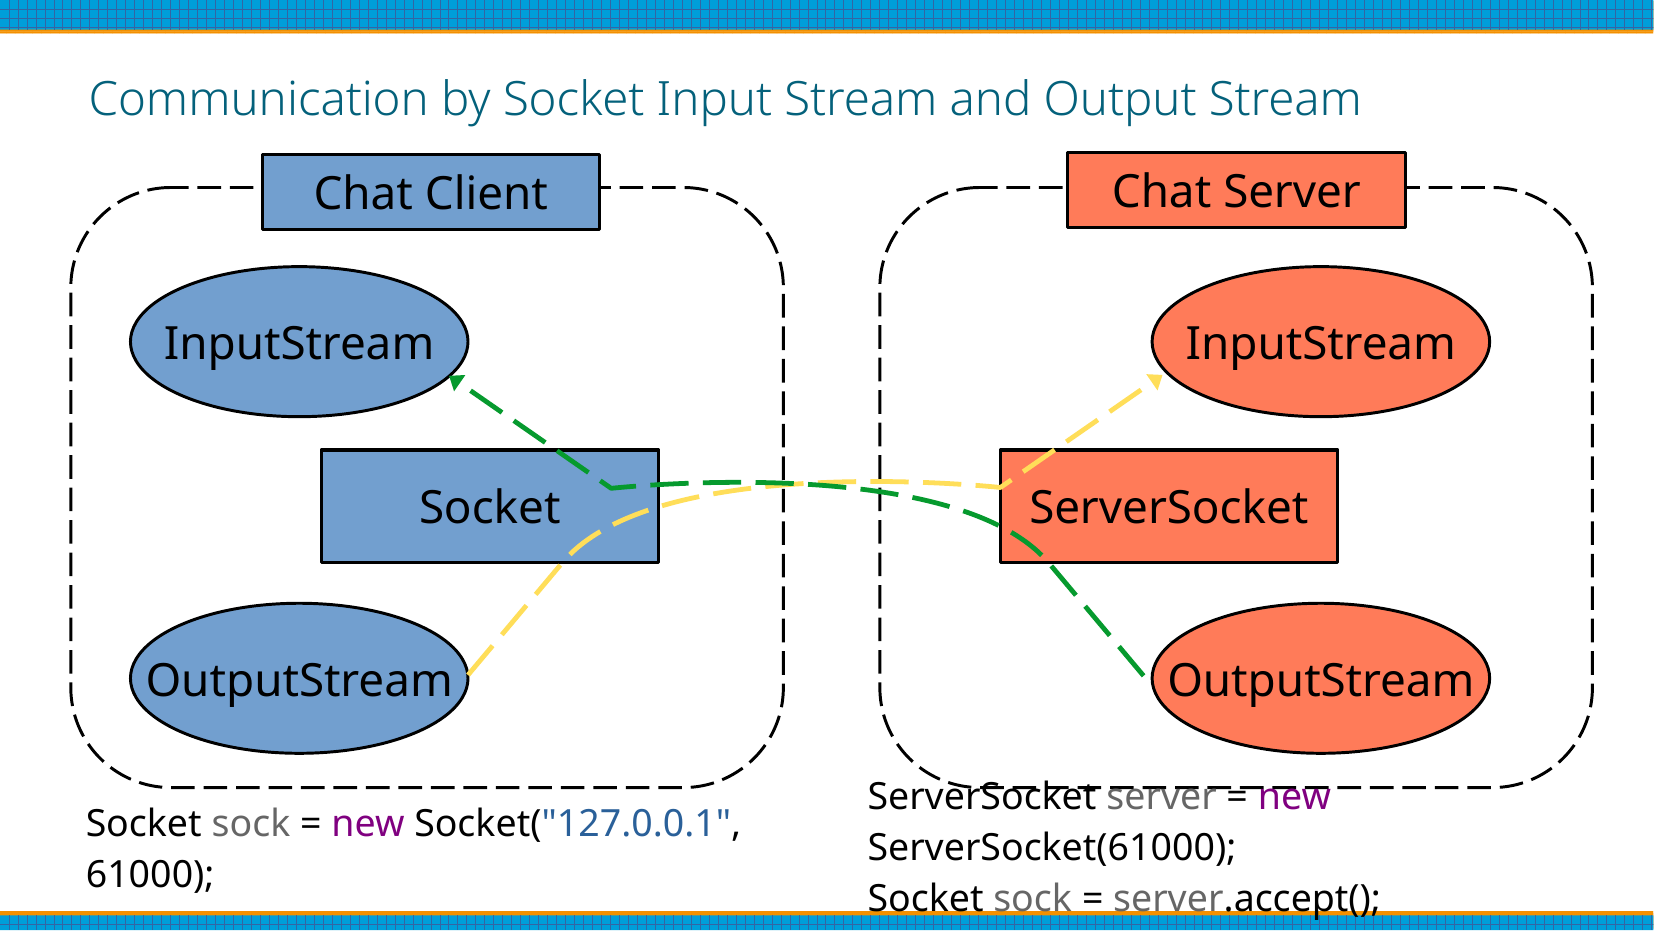

# Communication by Socket Input Stream and Output Stream
Chat Server
Chat Client
InputStream
InputStream
Socket
ServerSocket
OutputStream
OutputStream
ServerSocket server = new ServerSocket(61000);
Socket sock = server.accept();
Socket sock = new Socket("127.0.0.1", 61000);